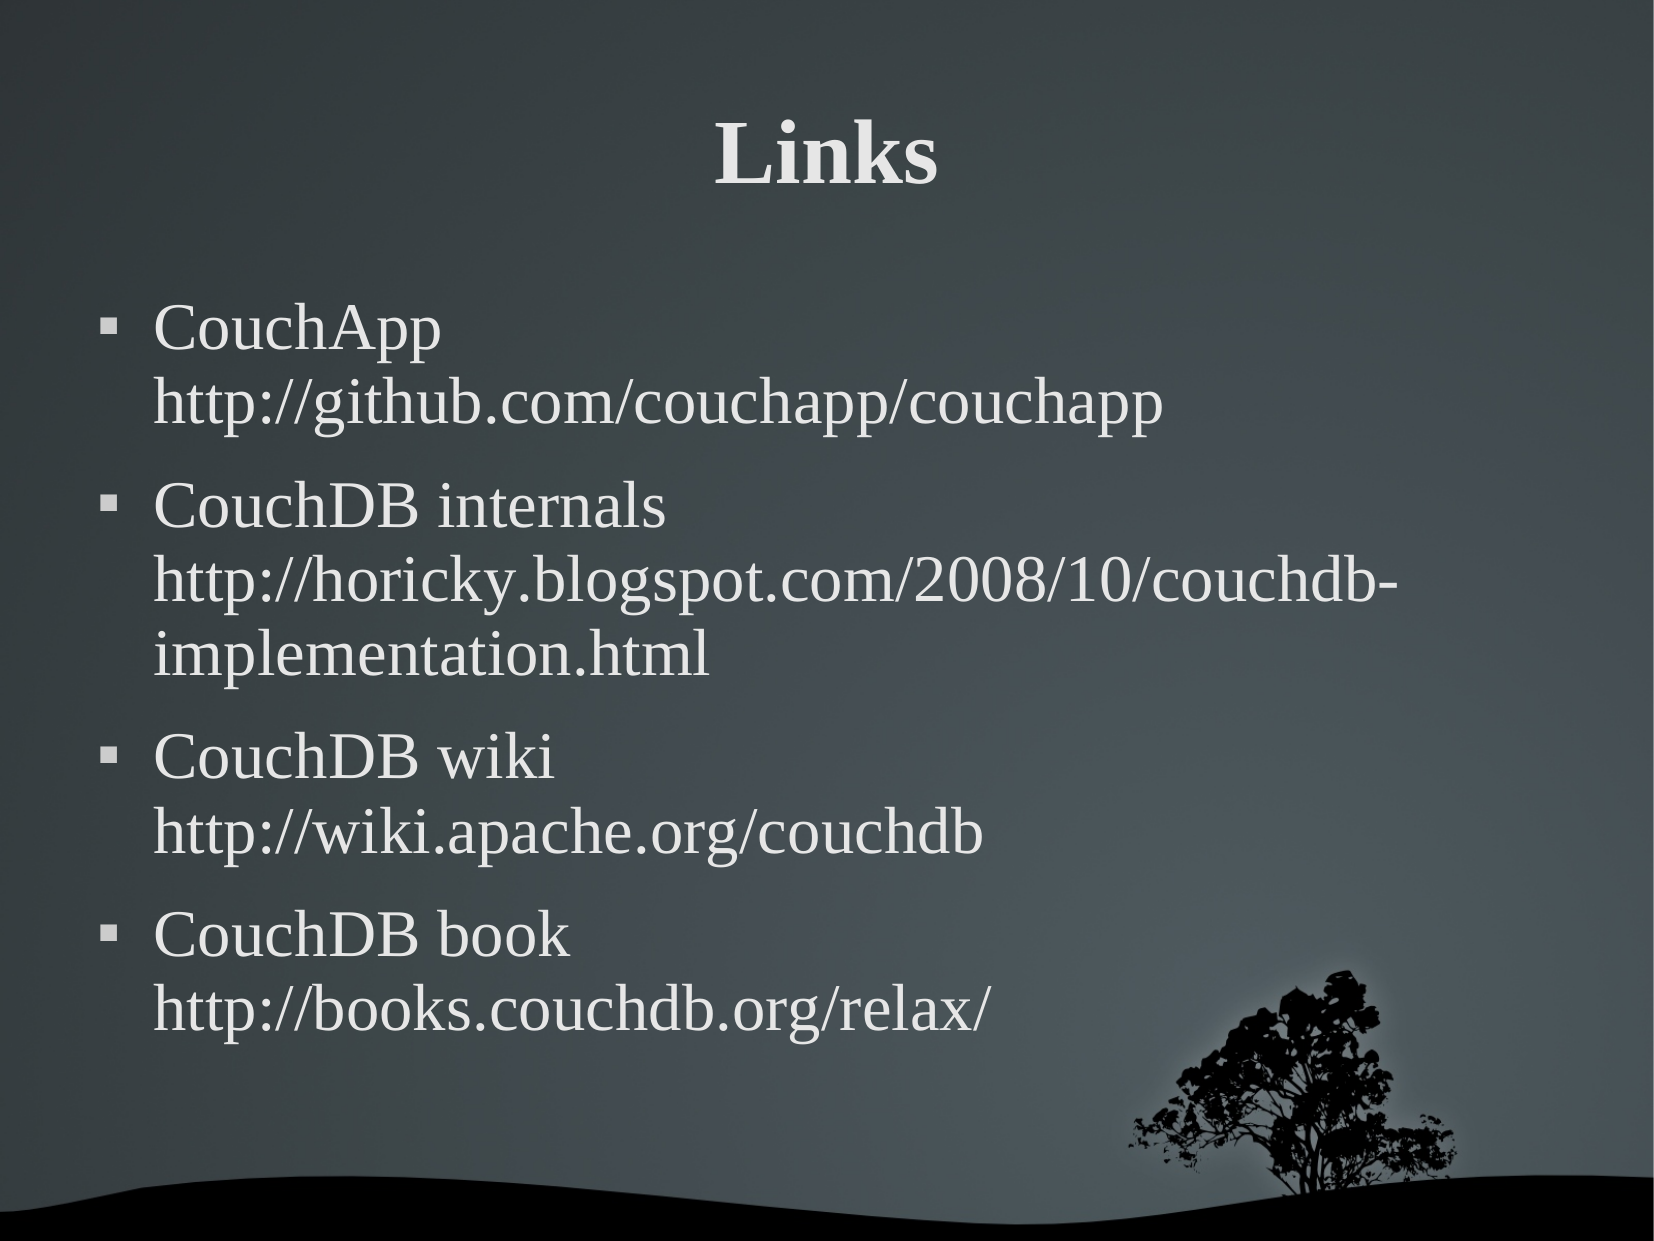

# Links
CouchApp
http://github.com/couchapp/couchapp
CouchDB internals
http://horicky.blogspot.com/2008/10/couchdb-implementation.html
CouchDB wiki
http://wiki.apache.org/couchdb
CouchDB book
http://books.couchdb.org/relax/